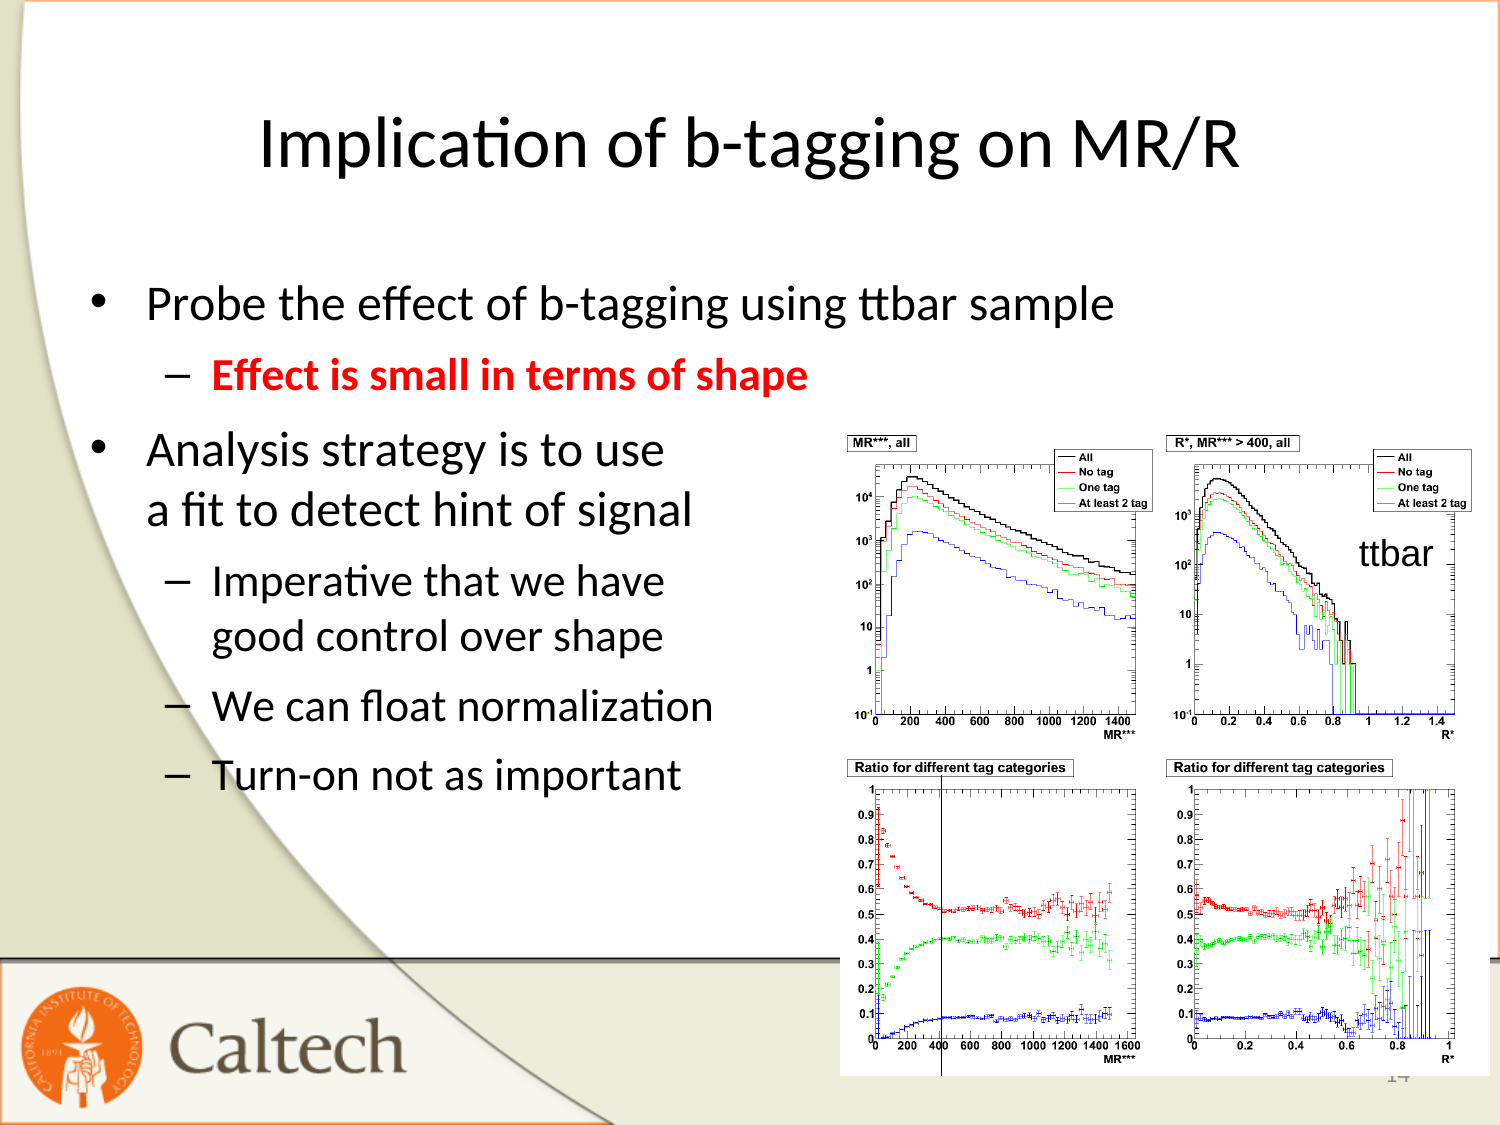

# Implication of b-tagging on MR/R
Probe the effect of b-tagging using ttbar sample
Effect is small in terms of shape
Analysis strategy is to use
a fit to detect hint of signal
Imperative that we have
good control over shape
We can float normalization
Turn-on not as important
ttbar
Yi Chen, LQ3 Meeting, June 17, 2011
14